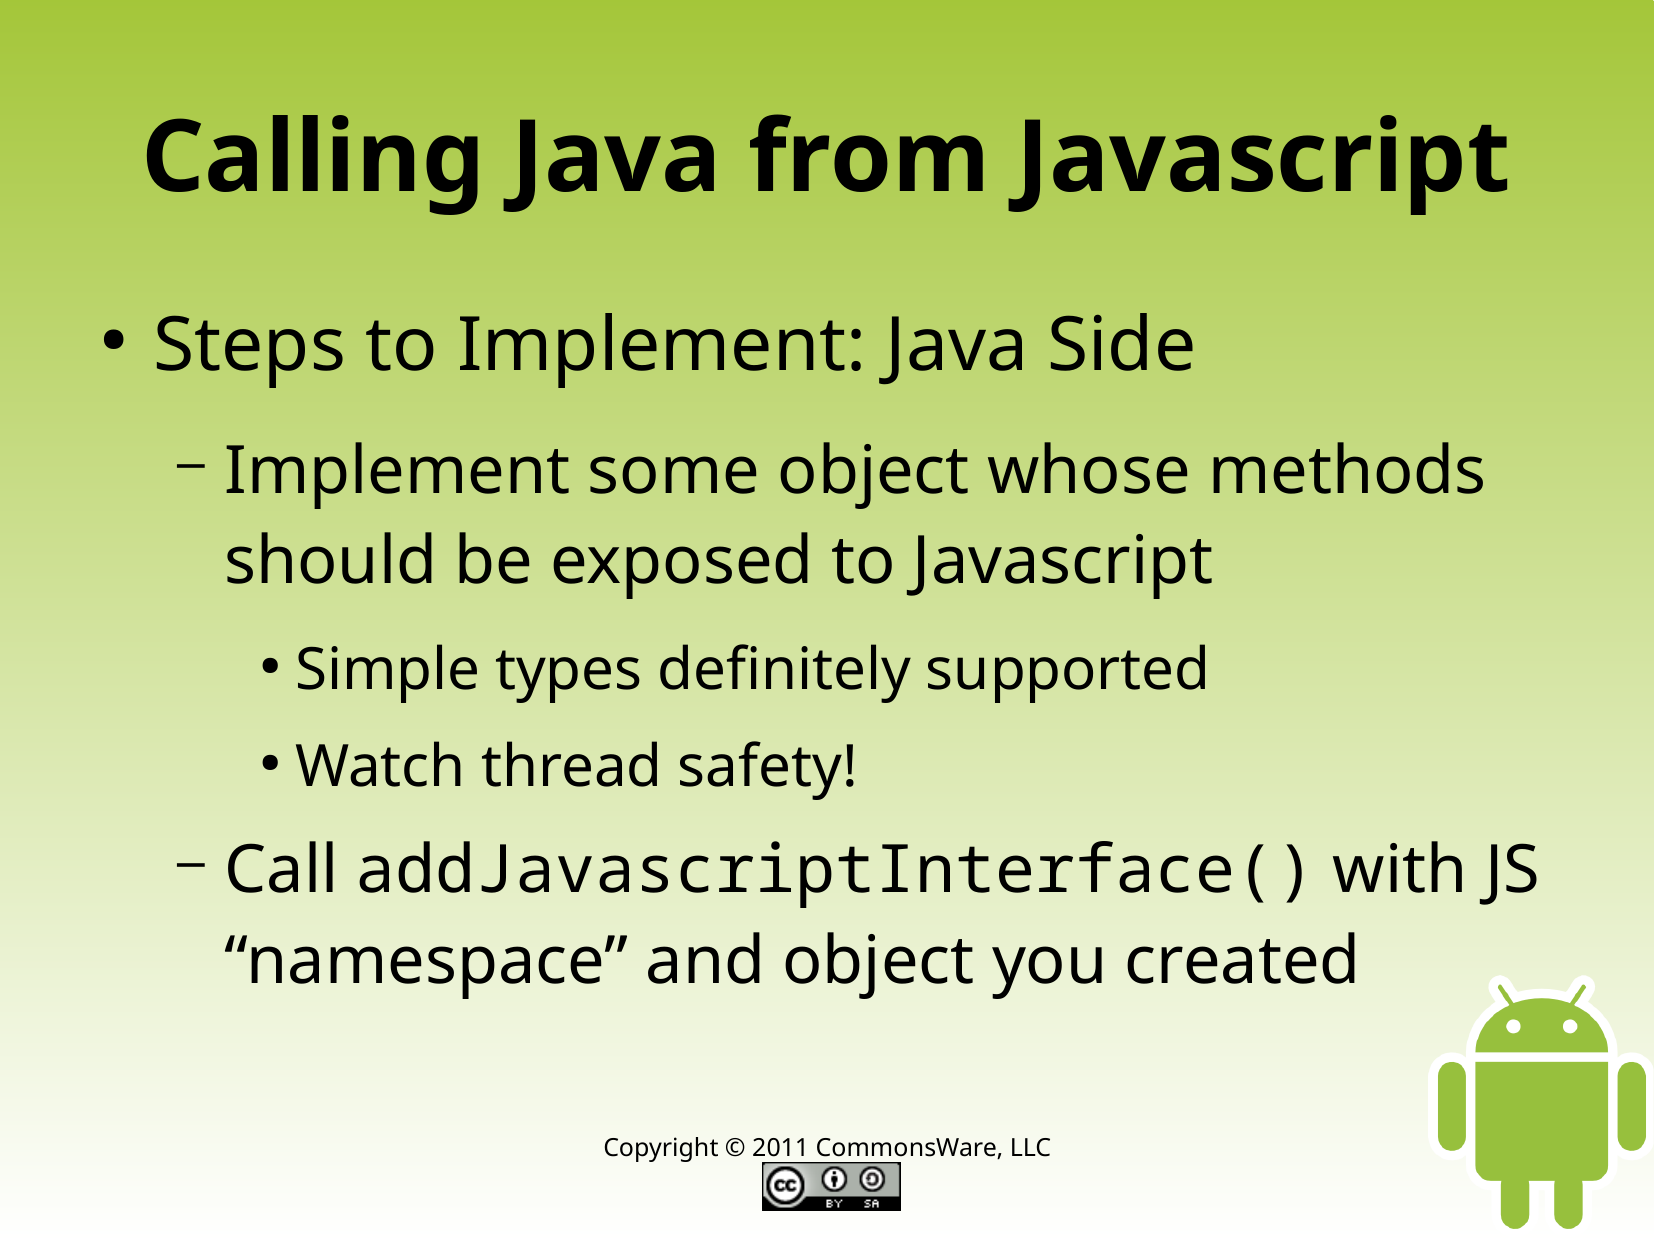

# Calling Java from Javascript
Steps to Implement: Java Side
Implement some object whose methods should be exposed to Javascript
Simple types definitely supported
Watch thread safety!
Call addJavascriptInterface() with JS “namespace” and object you created